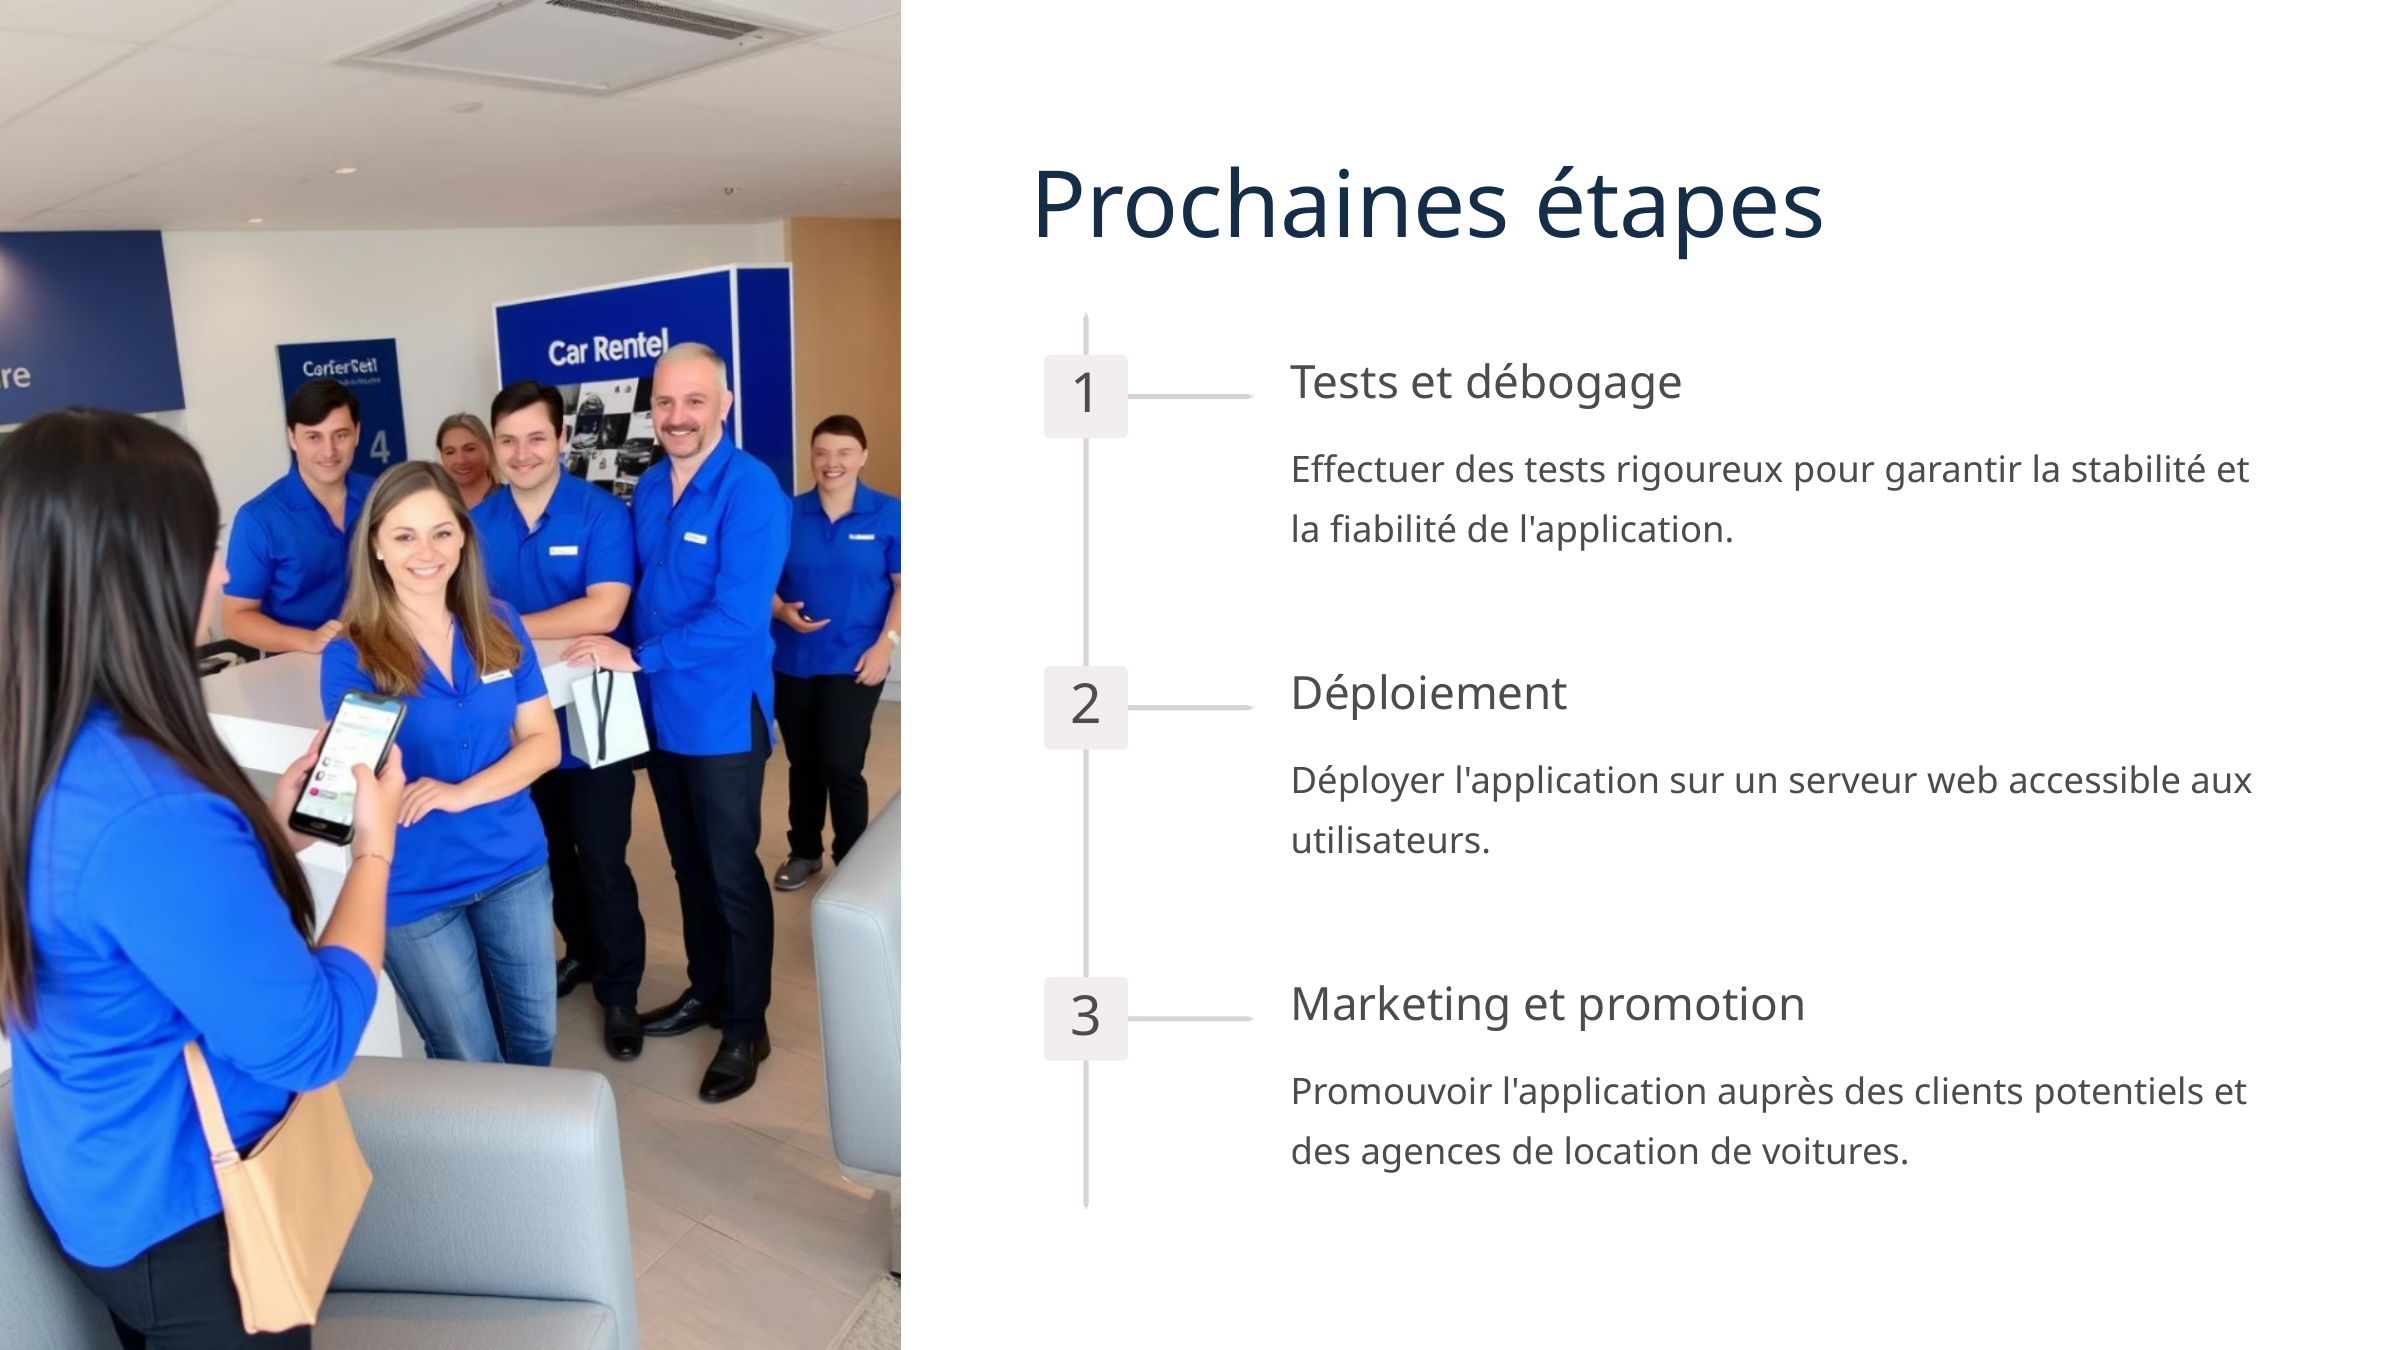

Prochaines étapes
Tests et débogage
1
Effectuer des tests rigoureux pour garantir la stabilité et la fiabilité de l'application.
Déploiement
2
Déployer l'application sur un serveur web accessible aux utilisateurs.
Marketing et promotion
3
Promouvoir l'application auprès des clients potentiels et des agences de location de voitures.